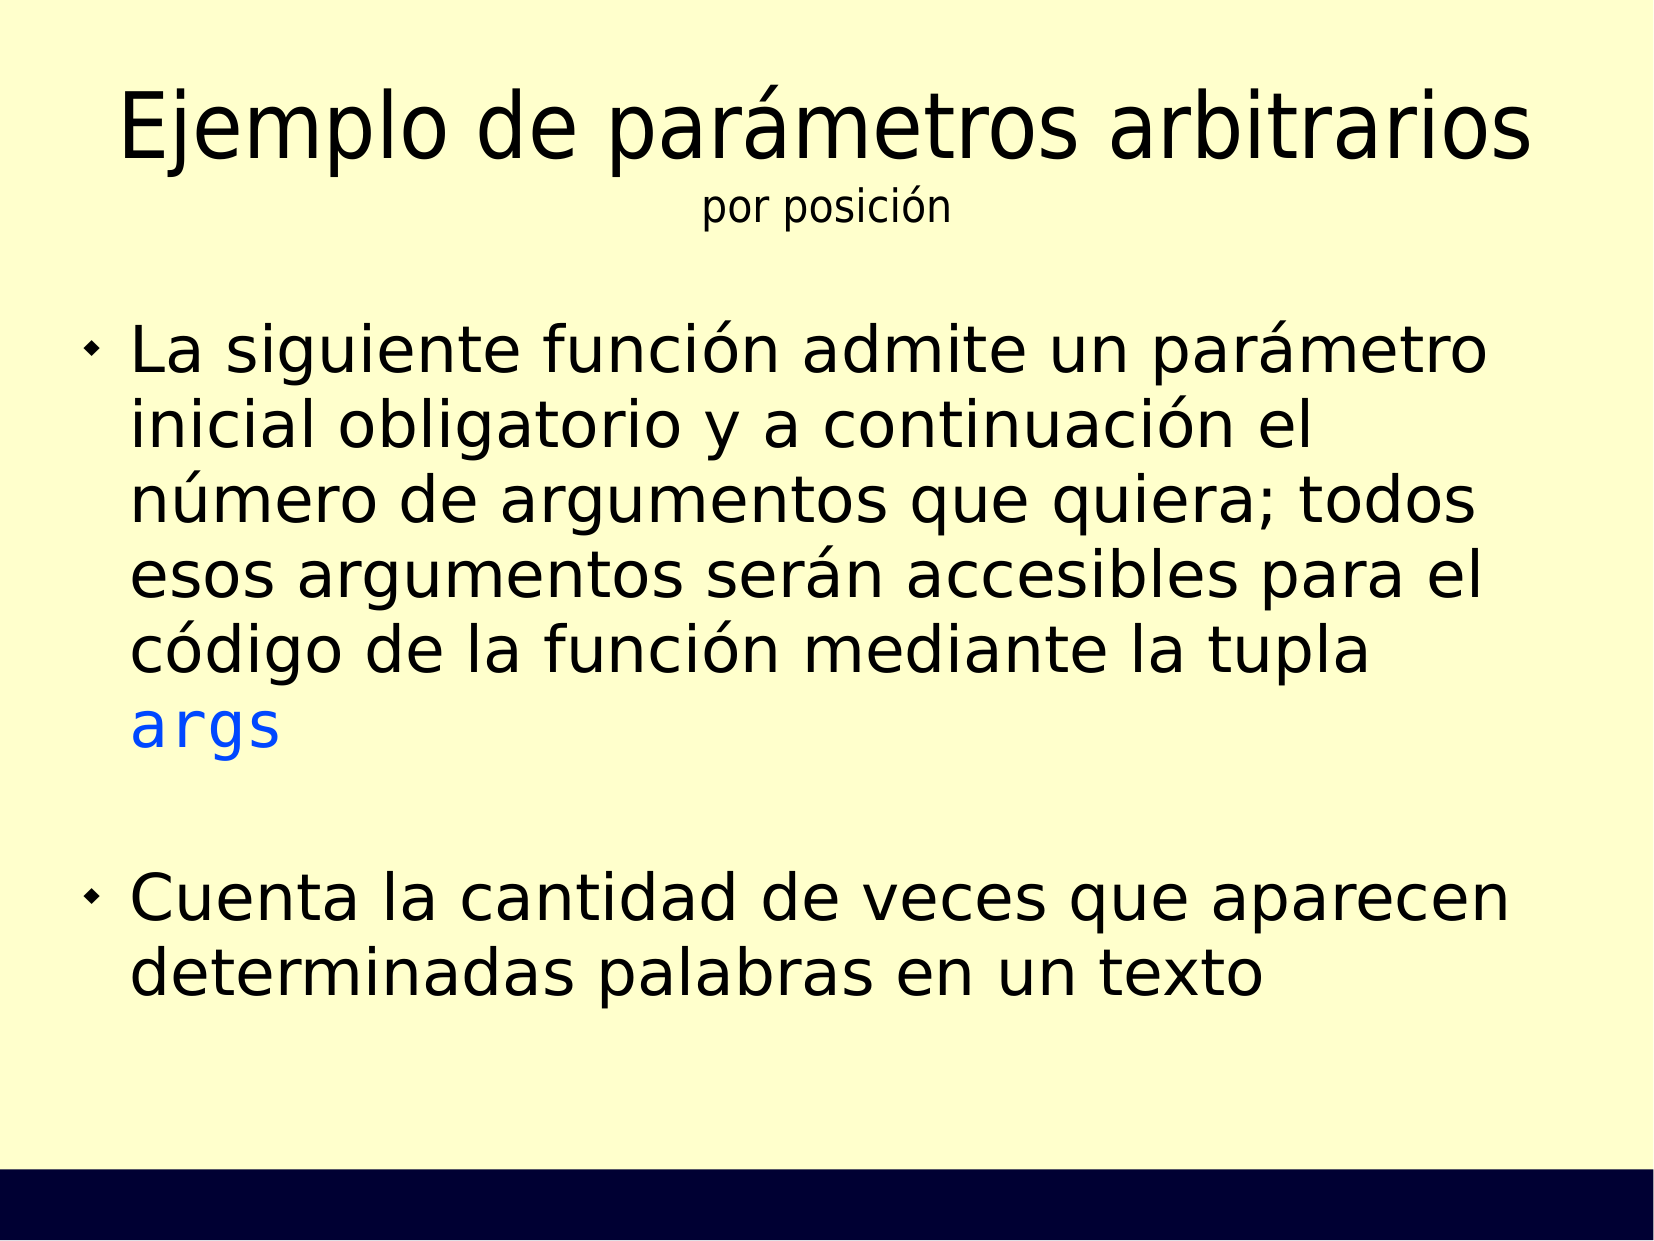

# Ejemplo de parámetros arbitrarios por posición
La siguiente función admite un parámetro inicial obligatorio y a continuación el número de argumentos que quiera; todos esos argumentos serán accesibles para el código de la función mediante la tupla args
Cuenta la cantidad de veces que aparecen determinadas palabras en un texto